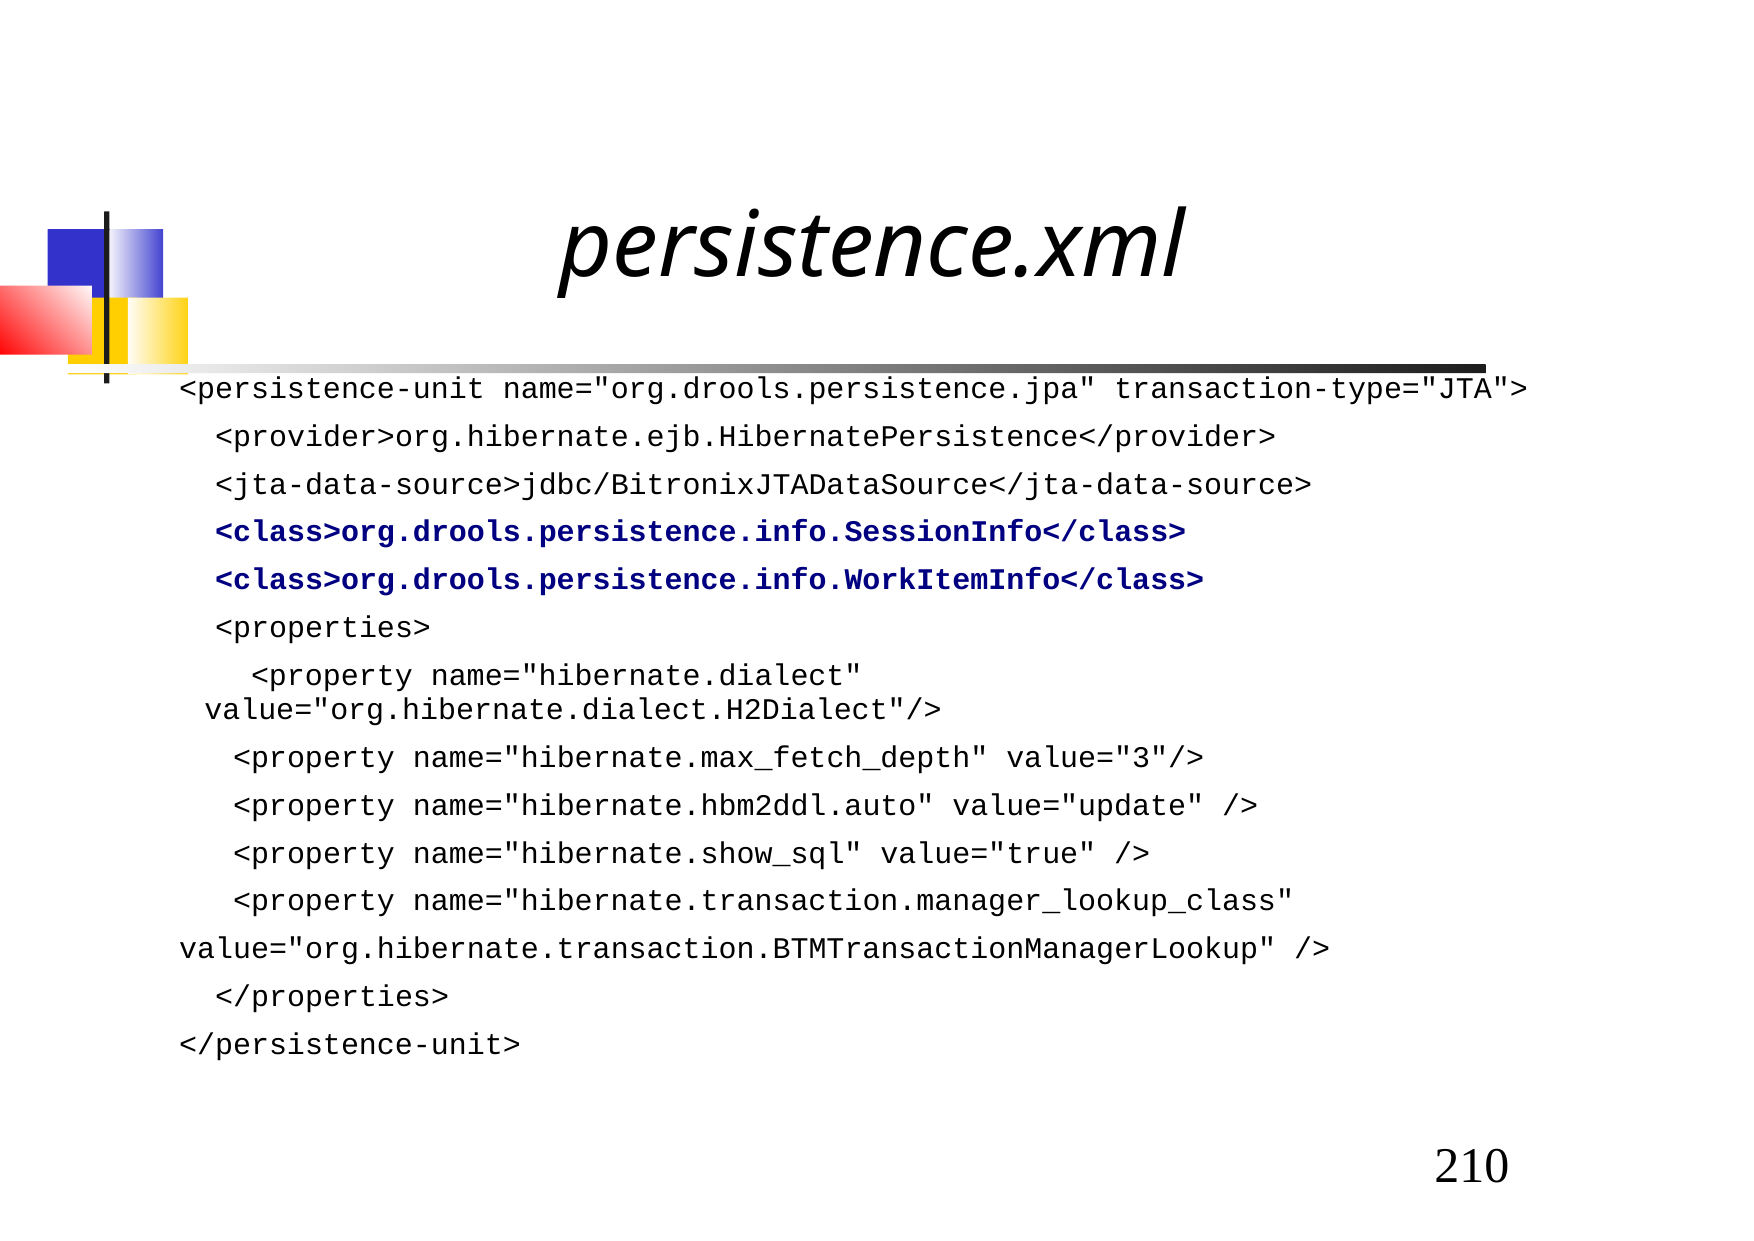

# persistence.xml
<persistence-unit name="org.drools.persistence.jpa" transaction-type="JTA">
 <provider>org.hibernate.ejb.HibernatePersistence</provider>
 <jta-data-source>jdbc/BitronixJTADataSource</jta-data-source>
 <class>org.drools.persistence.info.SessionInfo</class>
 <class>org.drools.persistence.info.WorkItemInfo</class>
 <properties>
 <property name="hibernate.dialect" value="org.hibernate.dialect.H2Dialect"/>
 <property name="hibernate.max_fetch_depth" value="3"/>
 <property name="hibernate.hbm2ddl.auto" value="update" />
 <property name="hibernate.show_sql" value="true" />
 <property name="hibernate.transaction.manager_lookup_class"
value="org.hibernate.transaction.BTMTransactionManagerLookup" />
 </properties>
</persistence-unit>